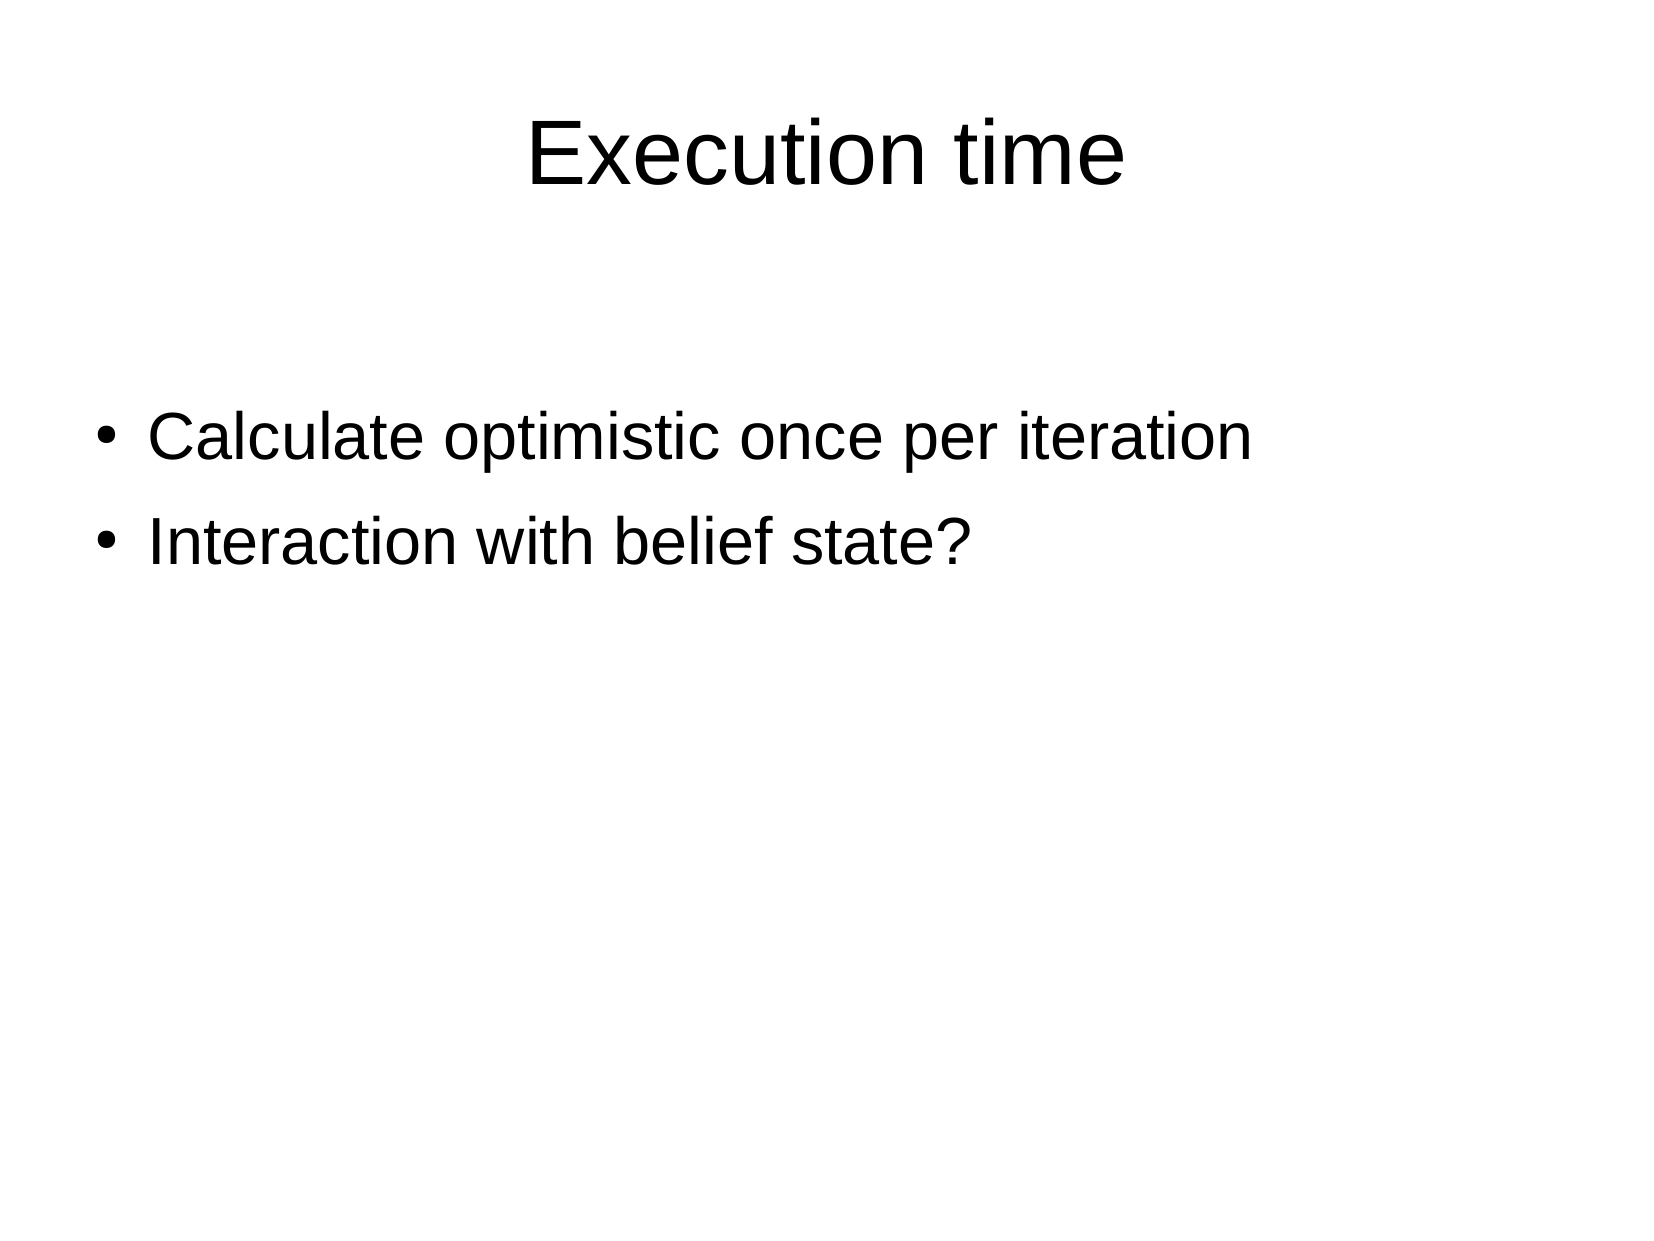

# Execution time
Calculate optimistic once per iteration
Interaction with belief state?